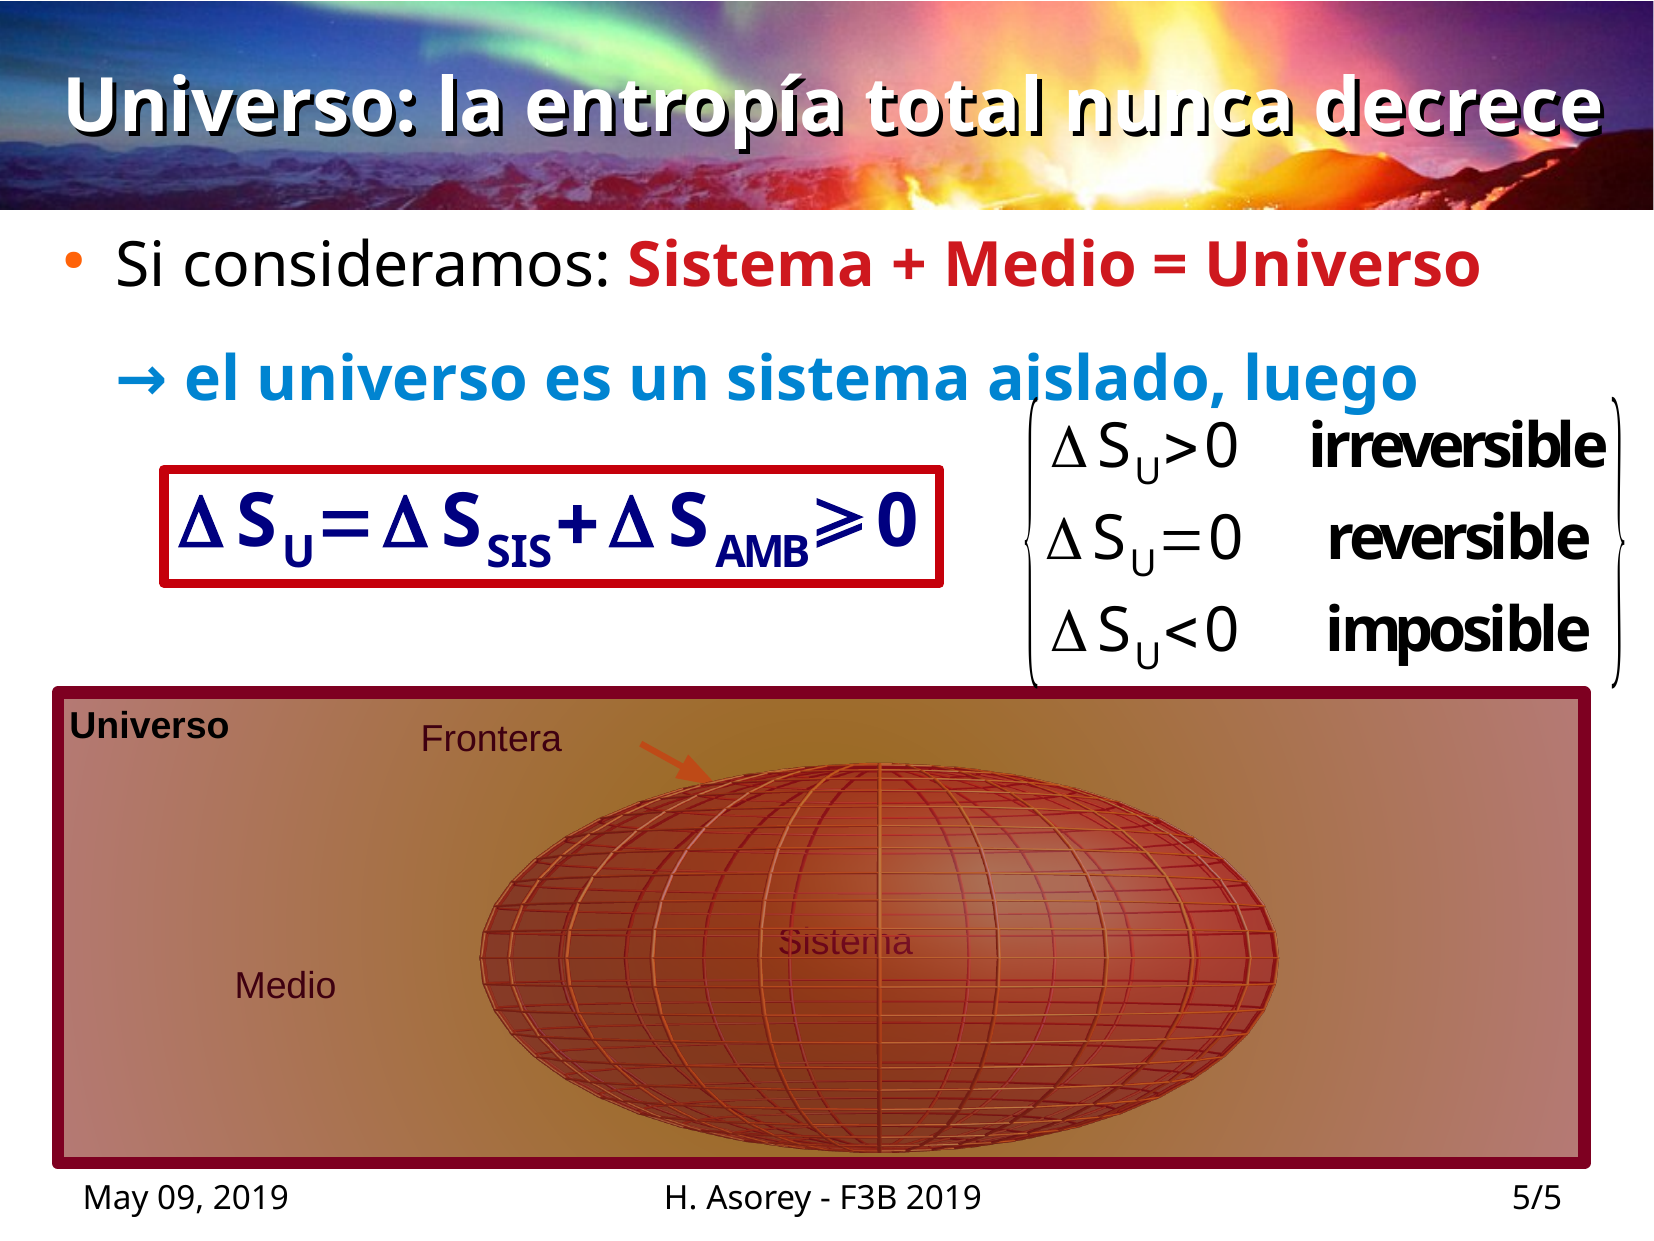

# Universo: la entropía total nunca decrece
Si consideramos: Sistema + Medio = Universo
→ el universo es un sistema aislado, luego
Universo
Frontera
Sistema
Medio
May 09, 2019
H. Asorey - F3B 2019
5